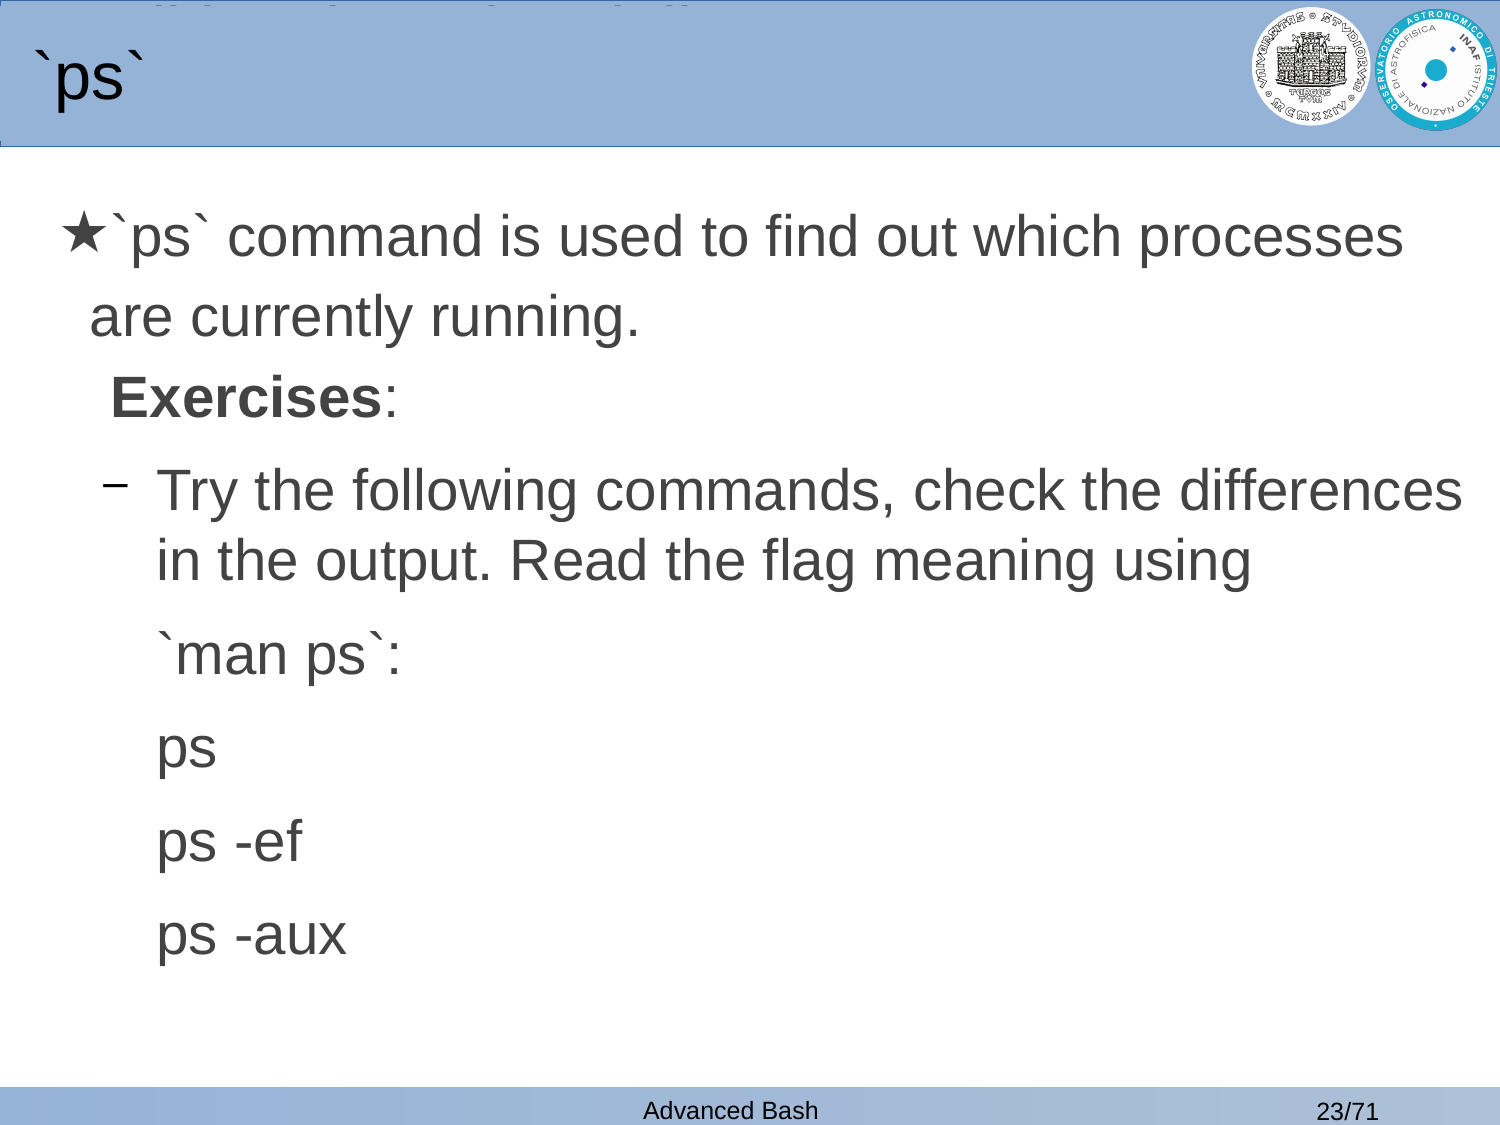

# Traditional service delivery
`ps`
`ps` command is used to find out which processes are currently running.
Exercises:
Try the following commands, check the differences in the output. Read the flag meaning using
`man ps`:
ps
ps -ef
ps -aux